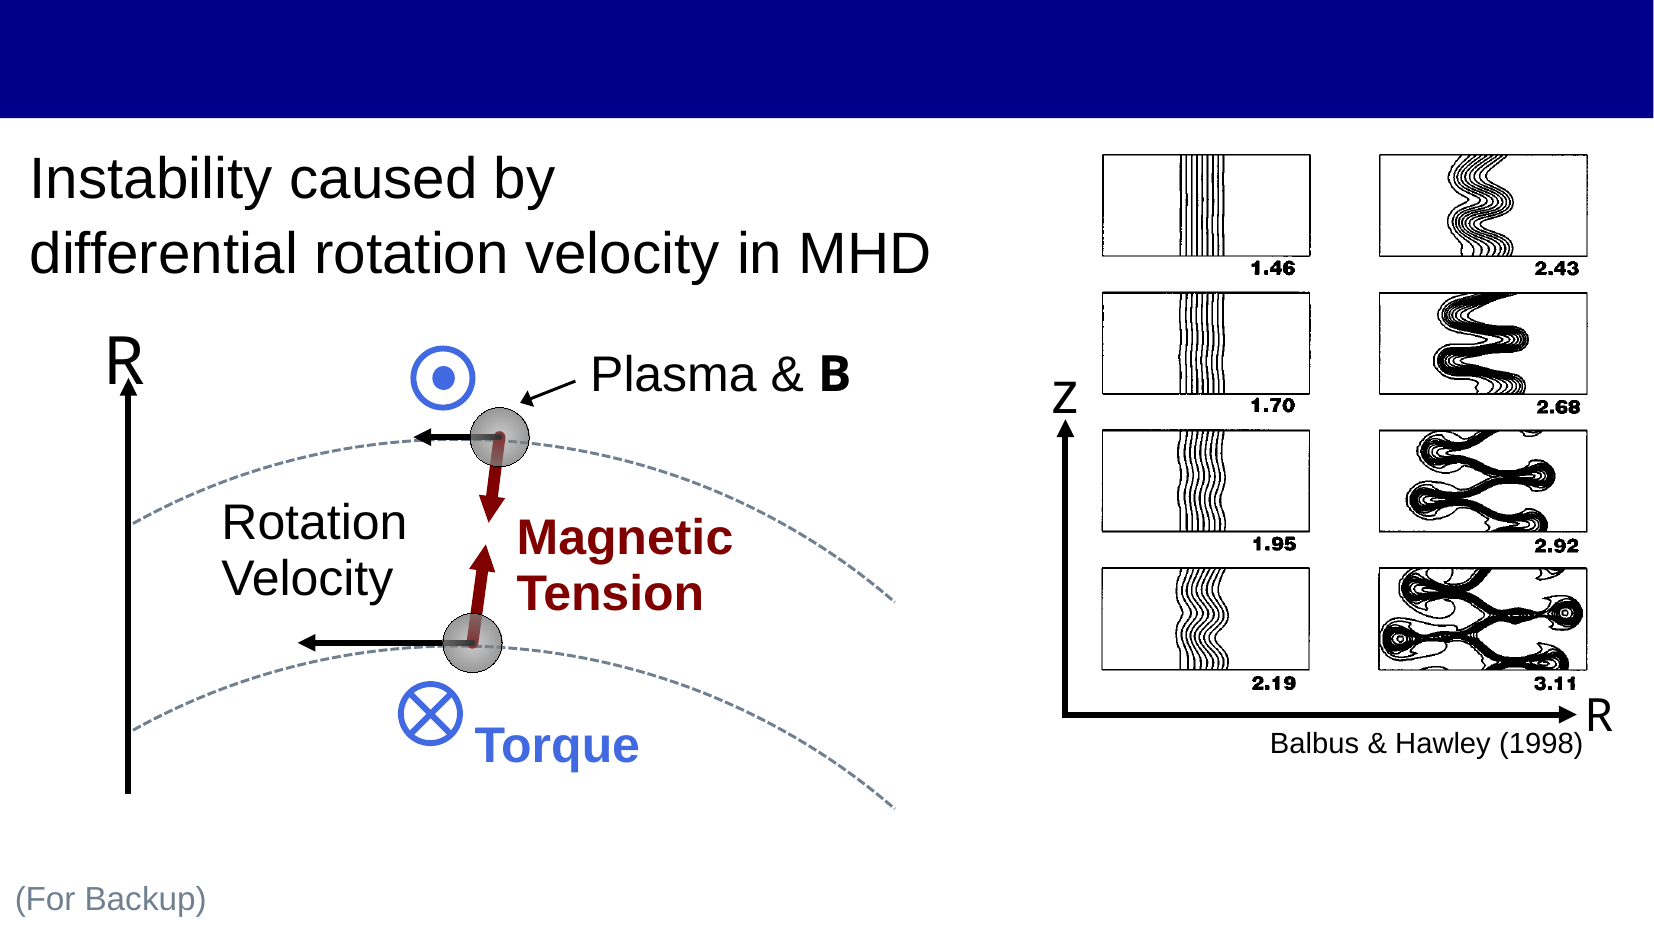

Instability caused by
differential rotation velocity in MHD
R
Plasma & B
z
Rotation Velocity
Magnetic
Tension
R
Torque
Balbus & Hawley (1998)